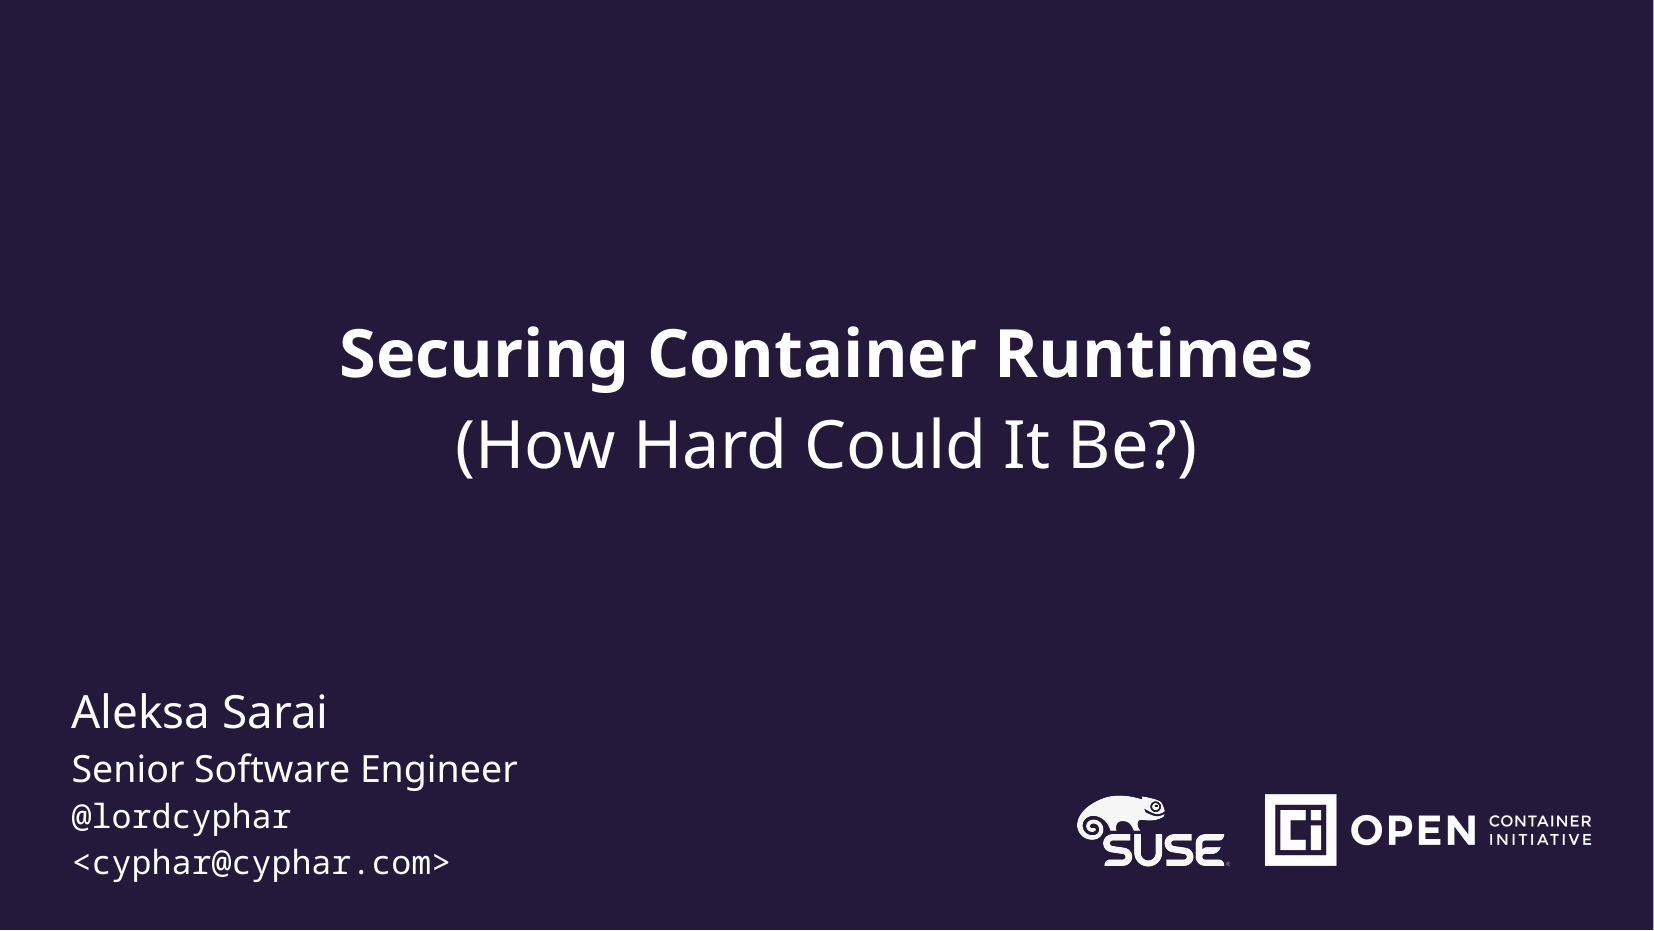

# Securing Container Runtimes
(How Hard Could It Be?)
Aleksa Sarai
Senior Software Engineer
@lordcyphar
<cyphar@cyphar.com>